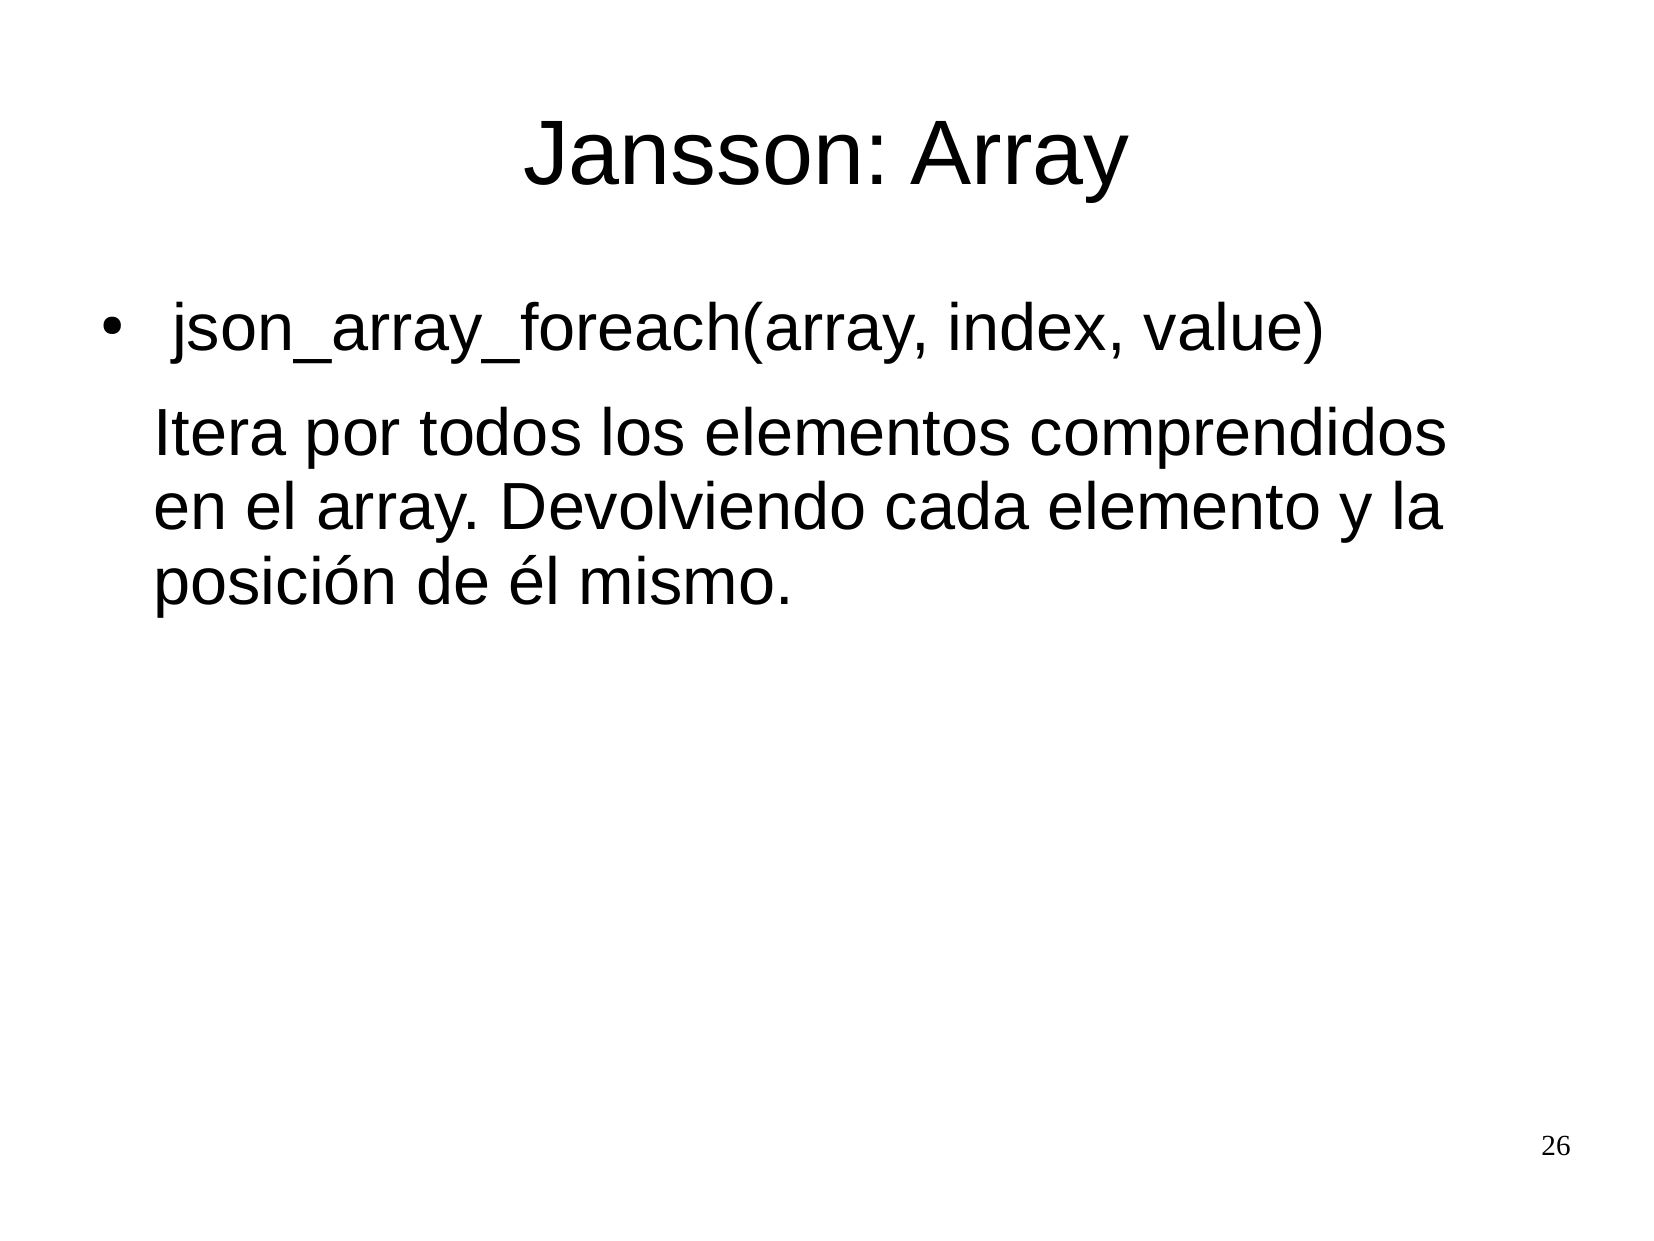

# Jansson: Array
 json_array_foreach(array, index, value)
Itera por todos los elementos comprendidos en el array. Devolviendo cada elemento y la posición de él mismo.
26